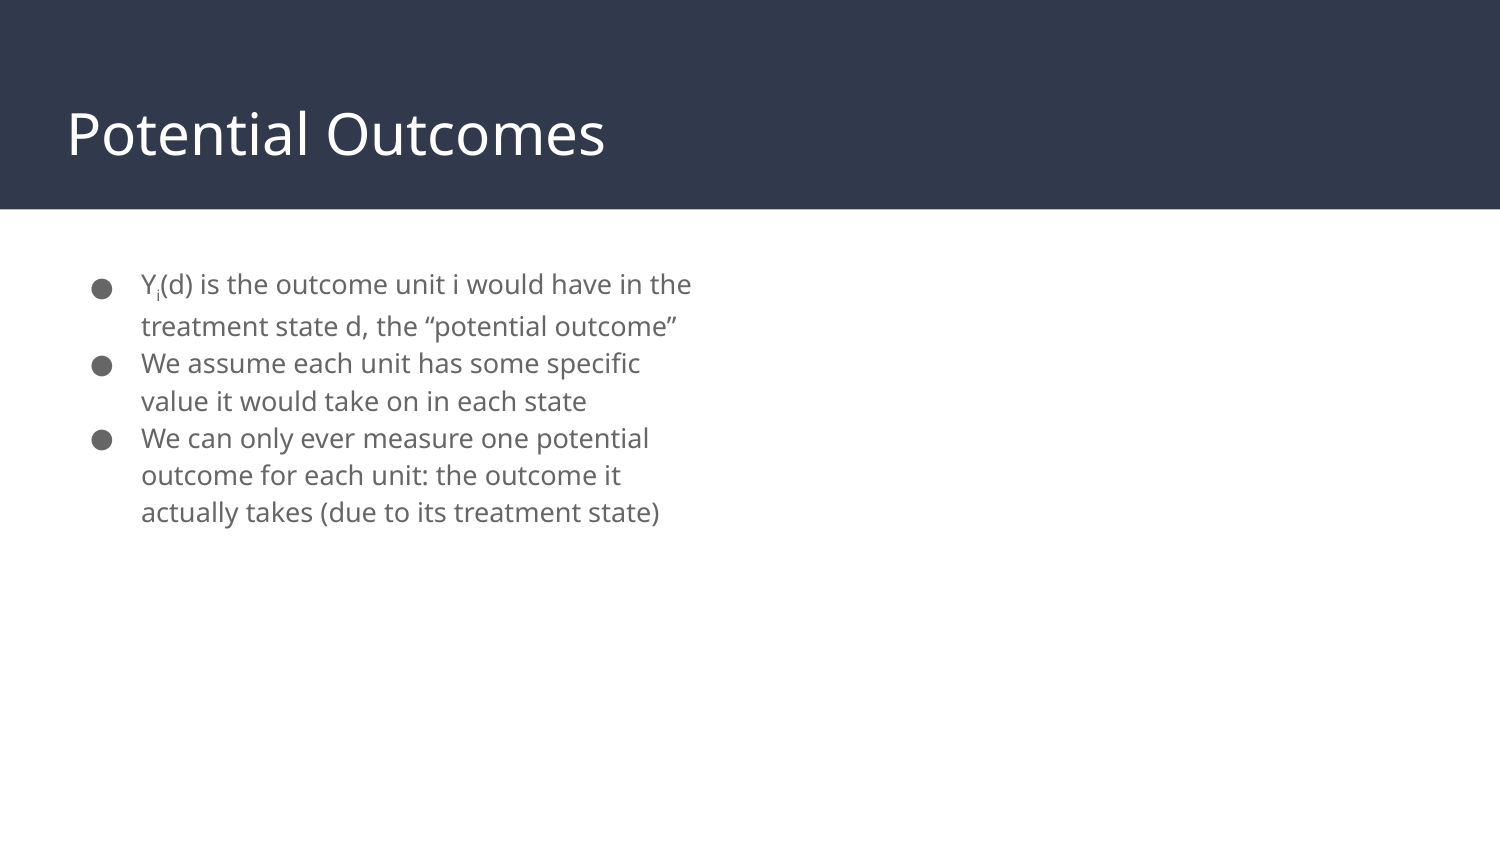

# Potential Outcomes
Yi(d) is the outcome unit i would have in the treatment state d, the “potential outcome”
We assume each unit has some specific value it would take on in each state
We can only ever measure one potential outcome for each unit: the outcome it actually takes (due to its treatment state)